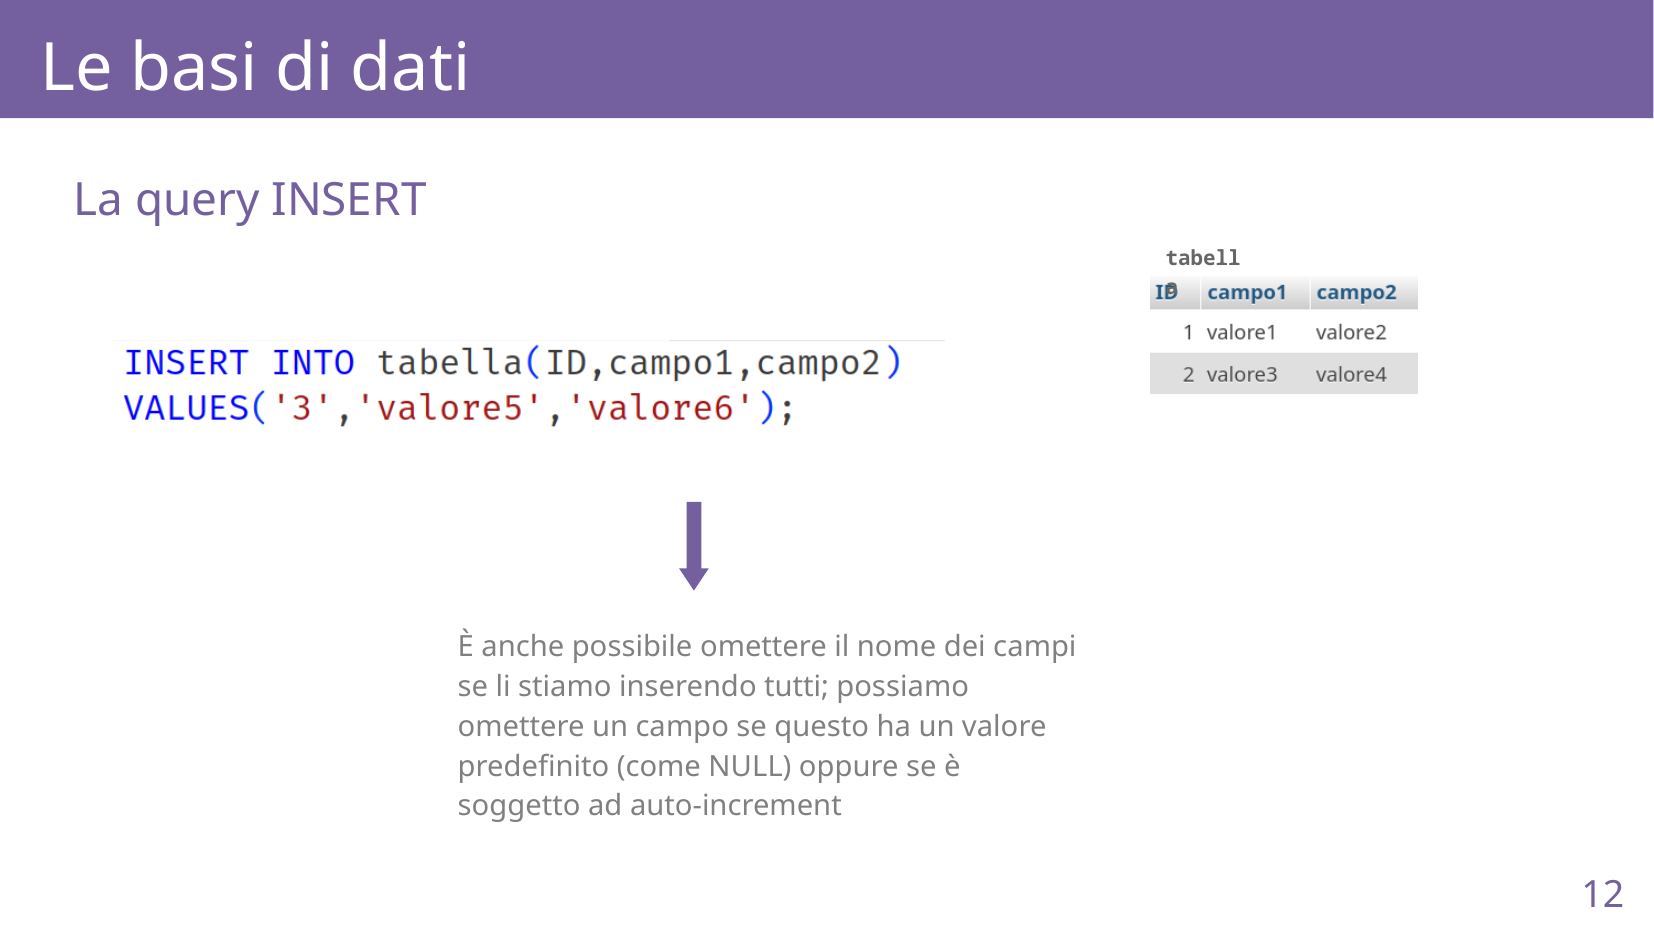

Le basi di dati
La query INSERT
tabella
È anche possibile omettere il nome dei campi se li stiamo inserendo tutti; possiamo omettere un campo se questo ha un valore predefinito (come NULL) oppure se è soggetto ad auto-increment